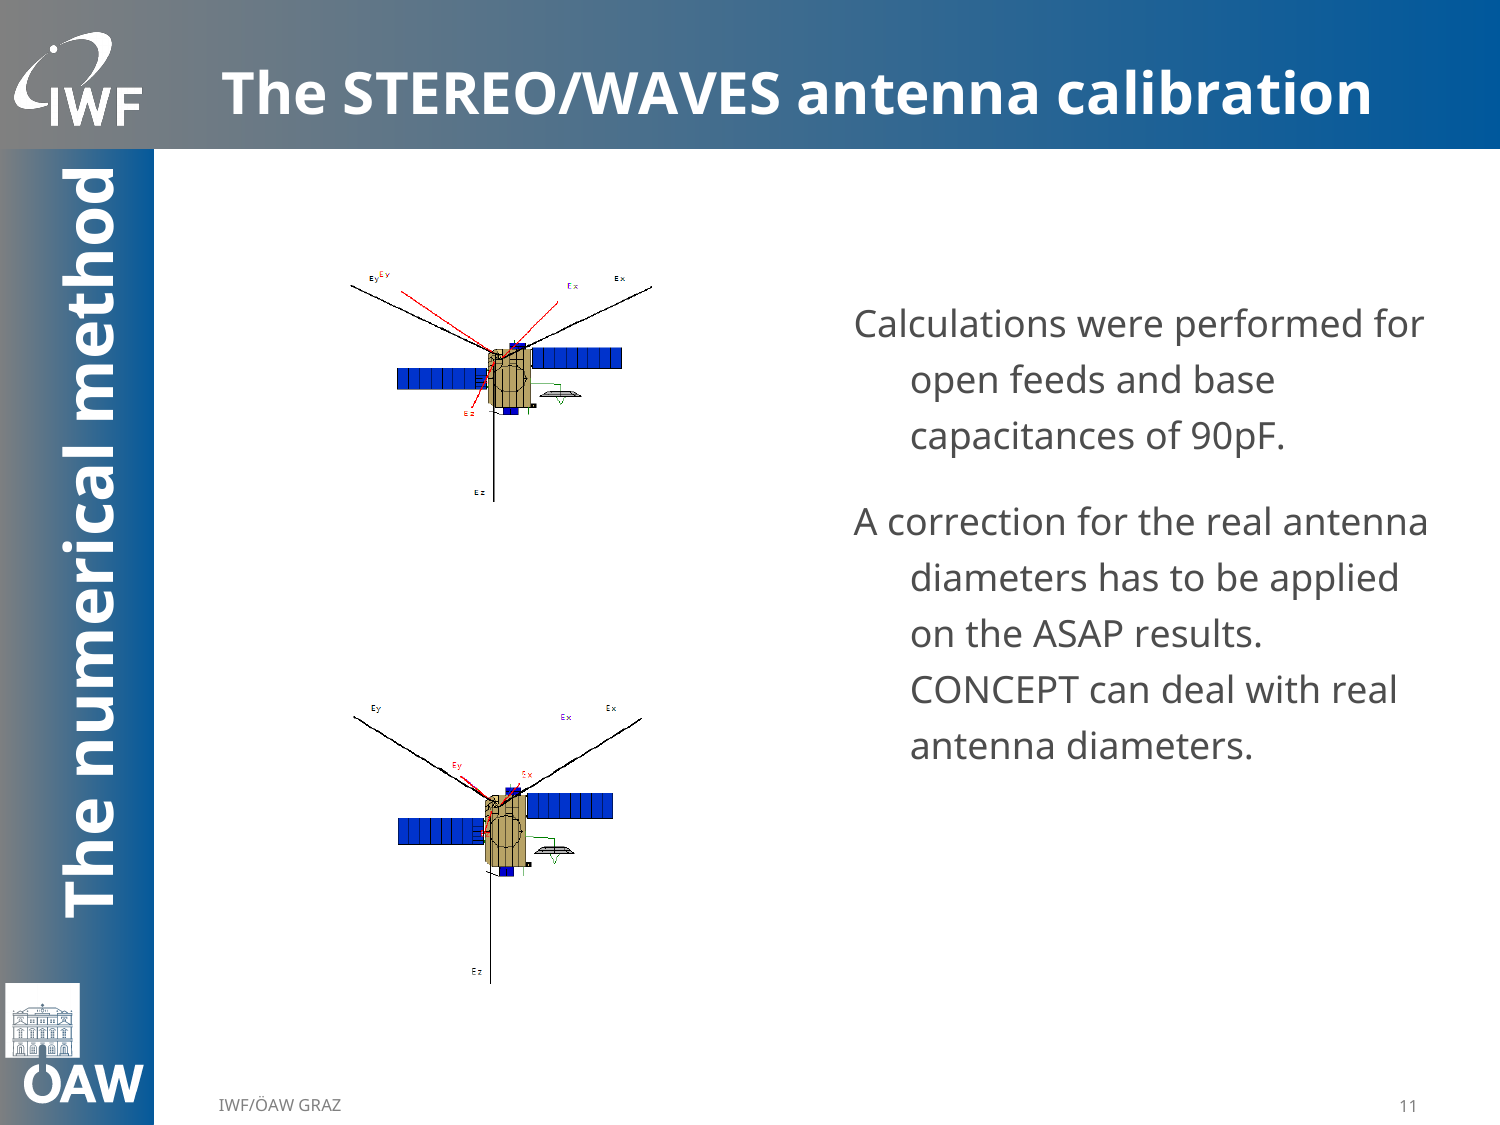

# The STEREO/WAVES antenna calibration
Calculations were performed for open feeds and base capacitances of 90pF.
A correction for the real antenna diameters has to be applied on the ASAP results. CONCEPT can deal with real antenna diameters.
The numerical method
IWF/ÖAW GRAZ
11